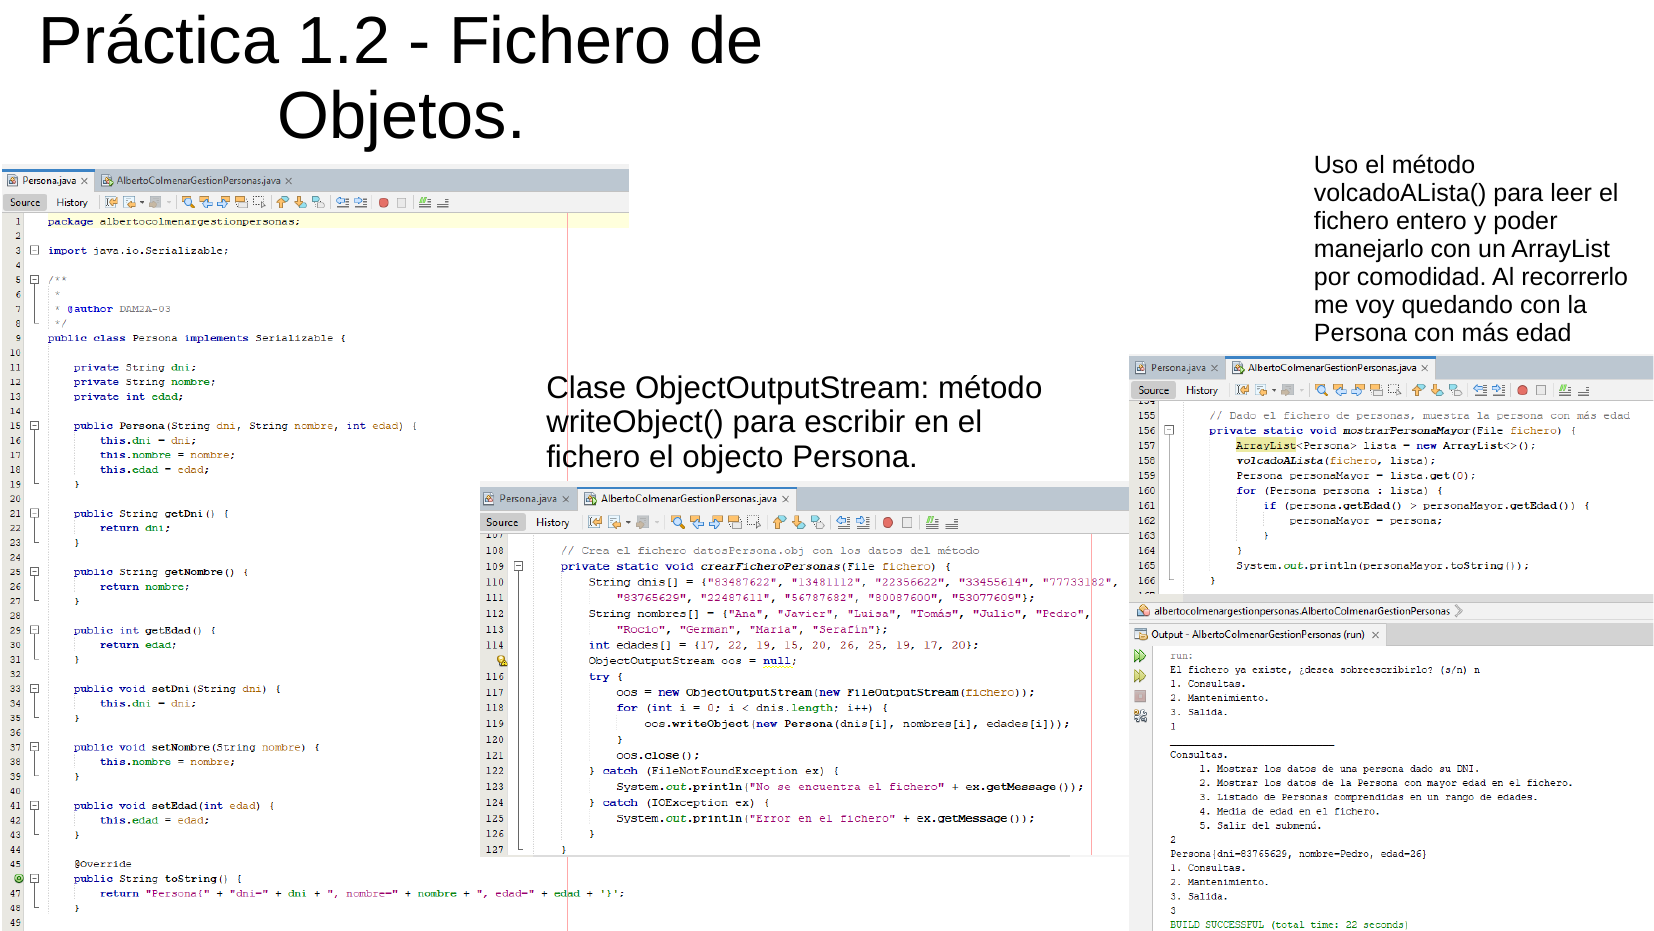

# Práctica 1.2 - Fichero de Objetos.
Uso el método volcadoALista() para leer el fichero entero y poder manejarlo con un ArrayList por comodidad. Al recorrerlo me voy quedando con la Persona con más edad
Clase ObjectOutputStream: método writeObject() para escribir en el fichero el objecto Persona.